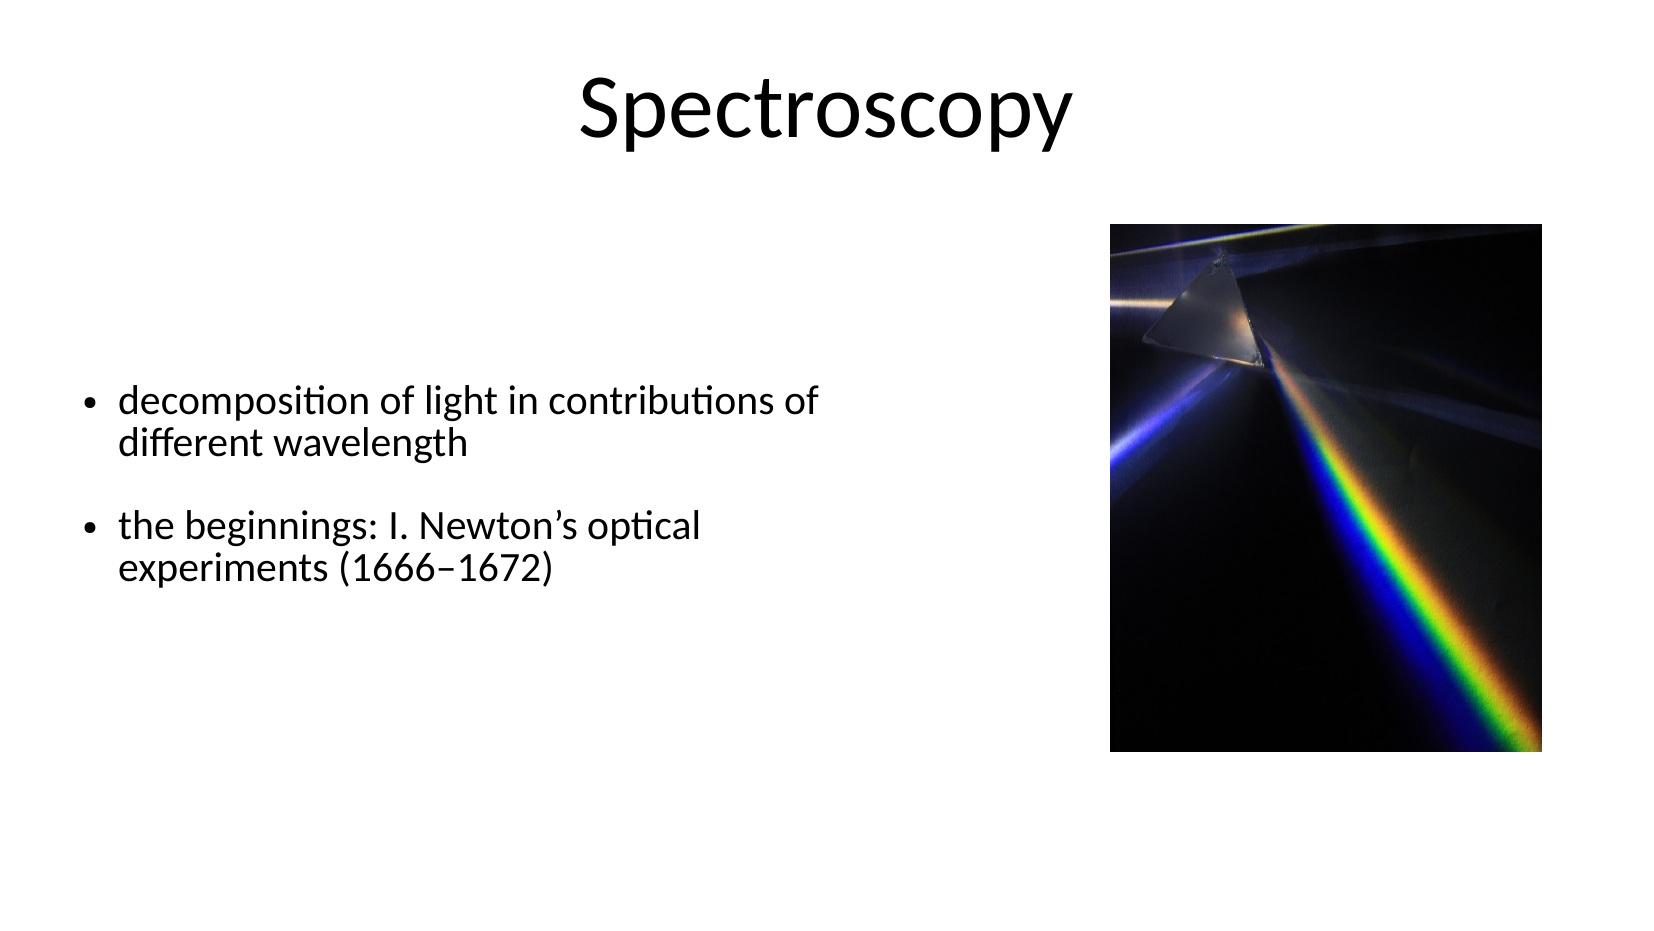

# Spectroscopy
decomposition of light in contributions of different wavelength
the beginnings: I. Newton’s optical experiments (1666–1672)